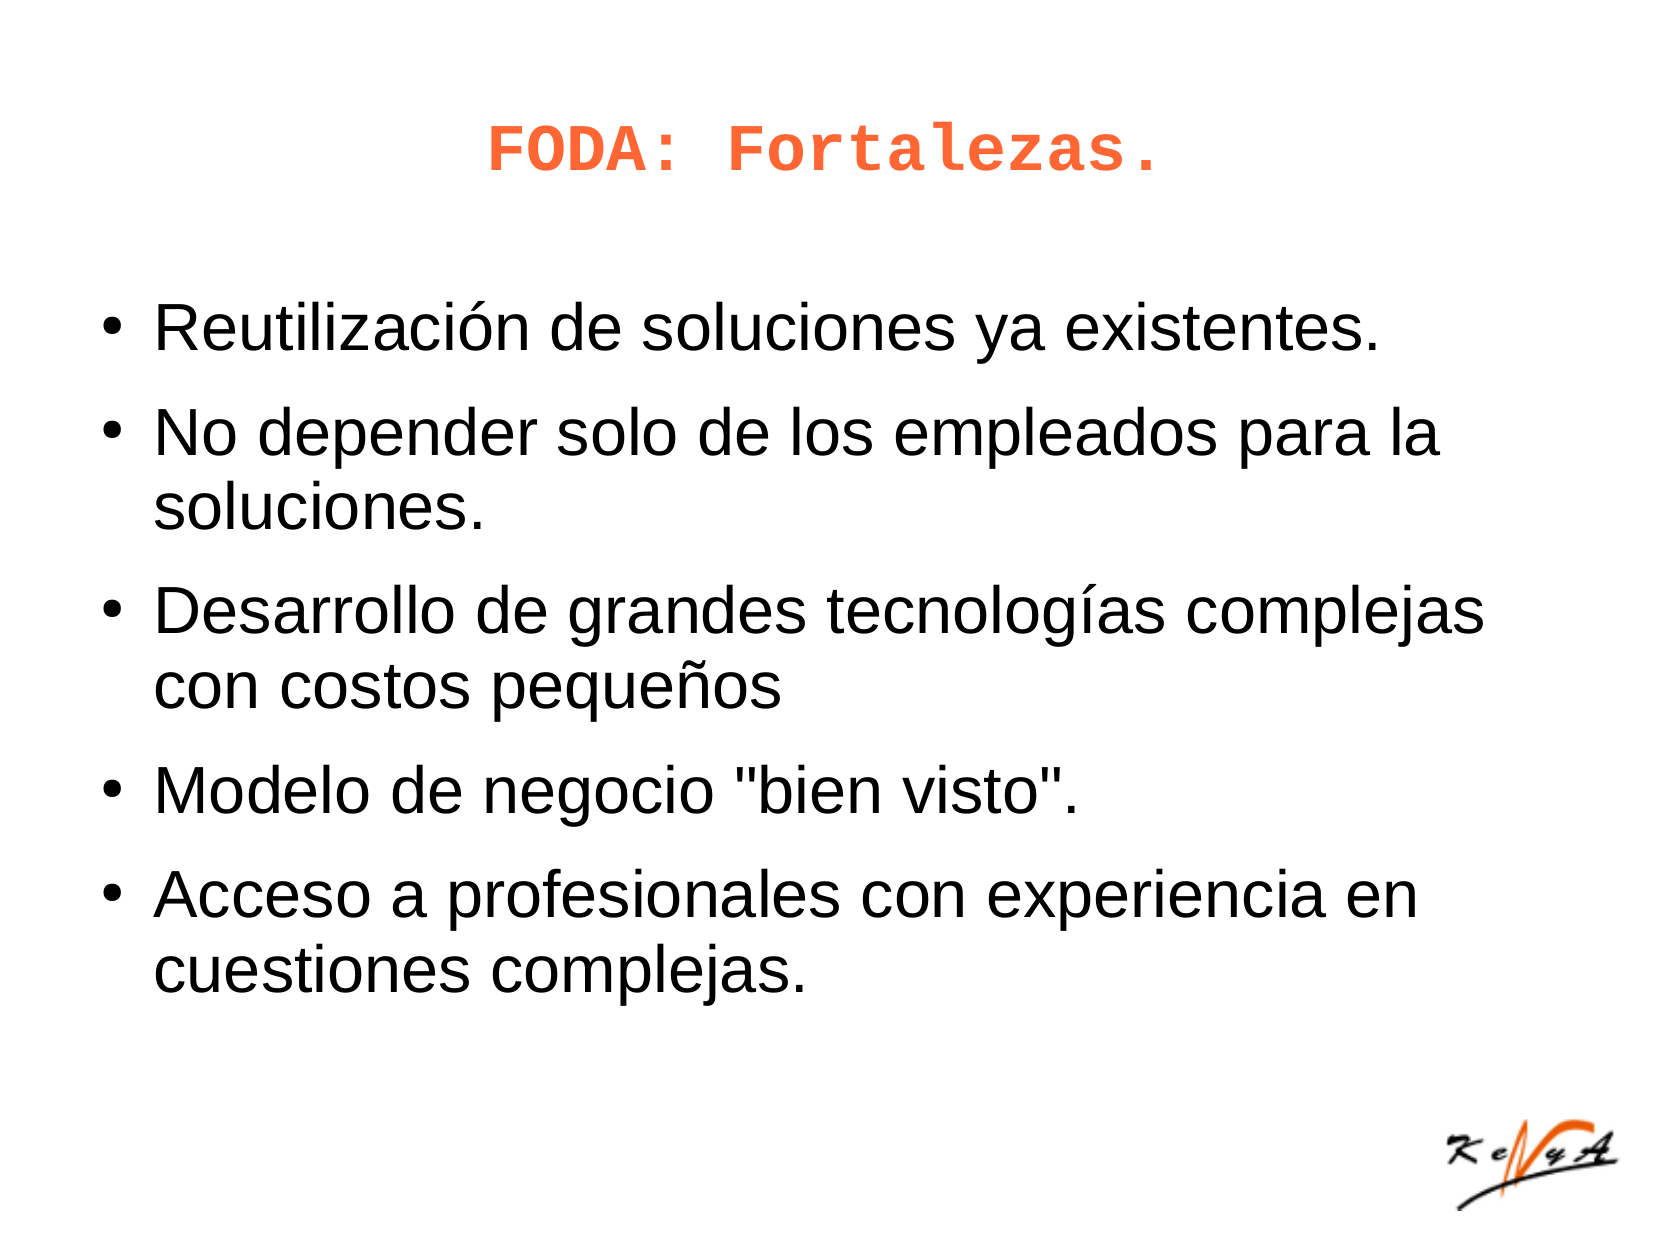

# FODA: Fortalezas.
Reutilización de soluciones ya existentes.
No depender solo de los empleados para la soluciones.
Desarrollo de grandes tecnologías complejas con costos pequeños
Modelo de negocio "bien visto".
Acceso a profesionales con experiencia en cuestiones complejas.